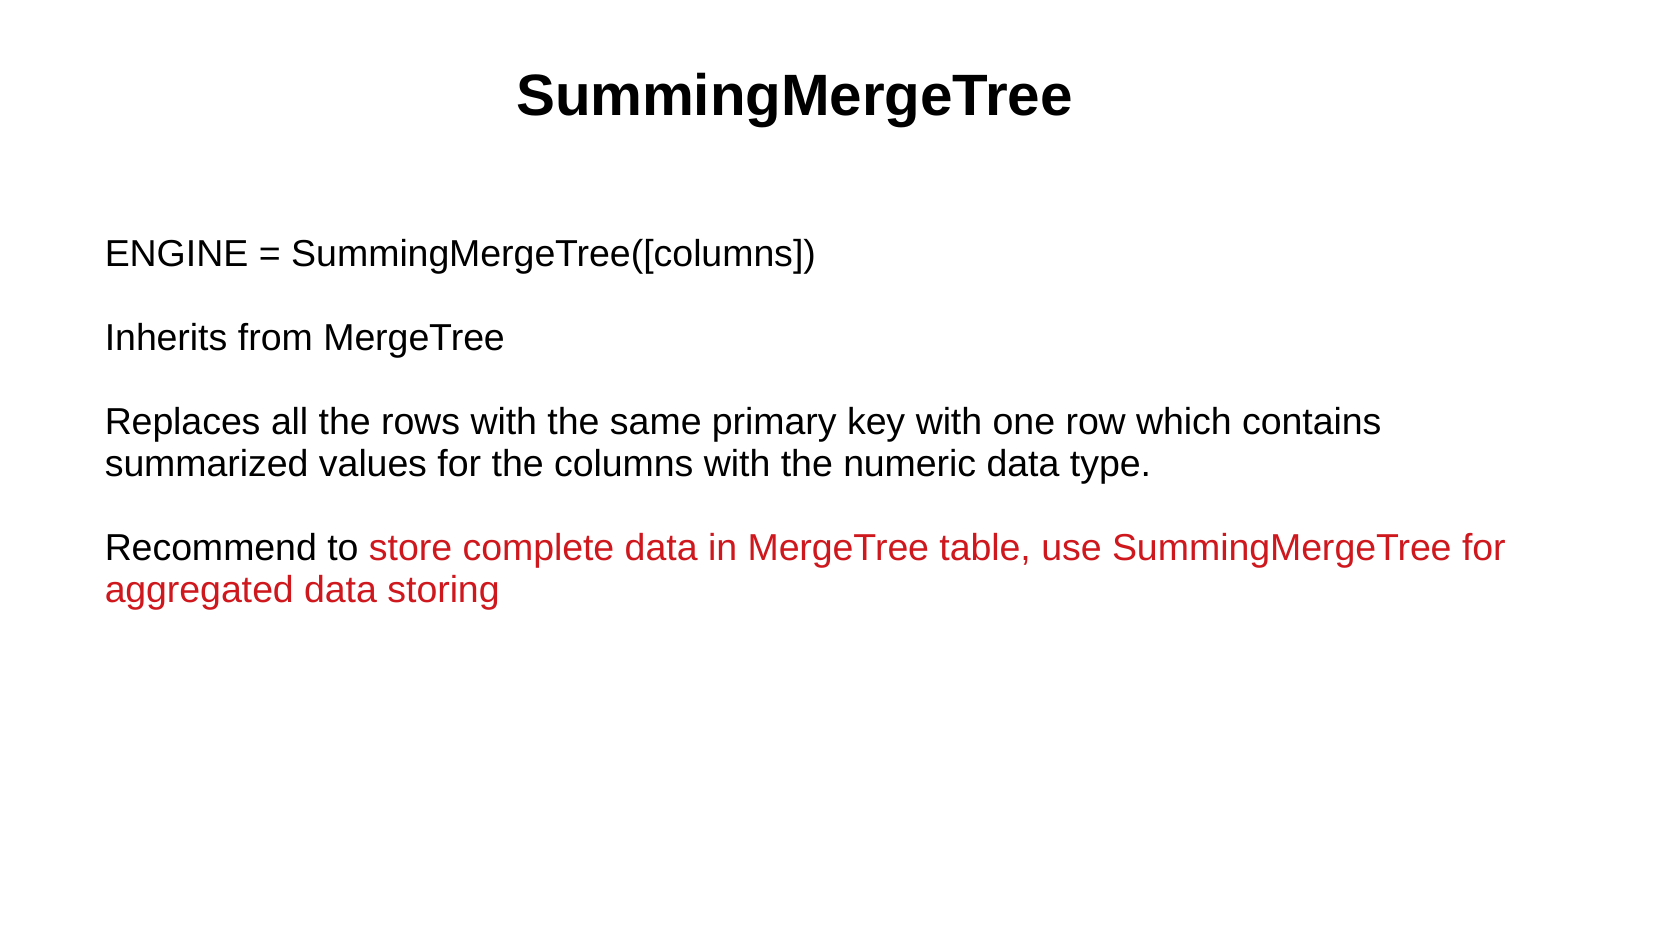

SummingMergeTree
ENGINE = SummingMergeTree([columns])
Inherits from MergeTree
Replaces all the rows with the same primary key with one row which contains summarized values for the columns with the numeric data type.
Recommend to store complete data in MergeTree table, use SummingMergeTree for aggregated data storing